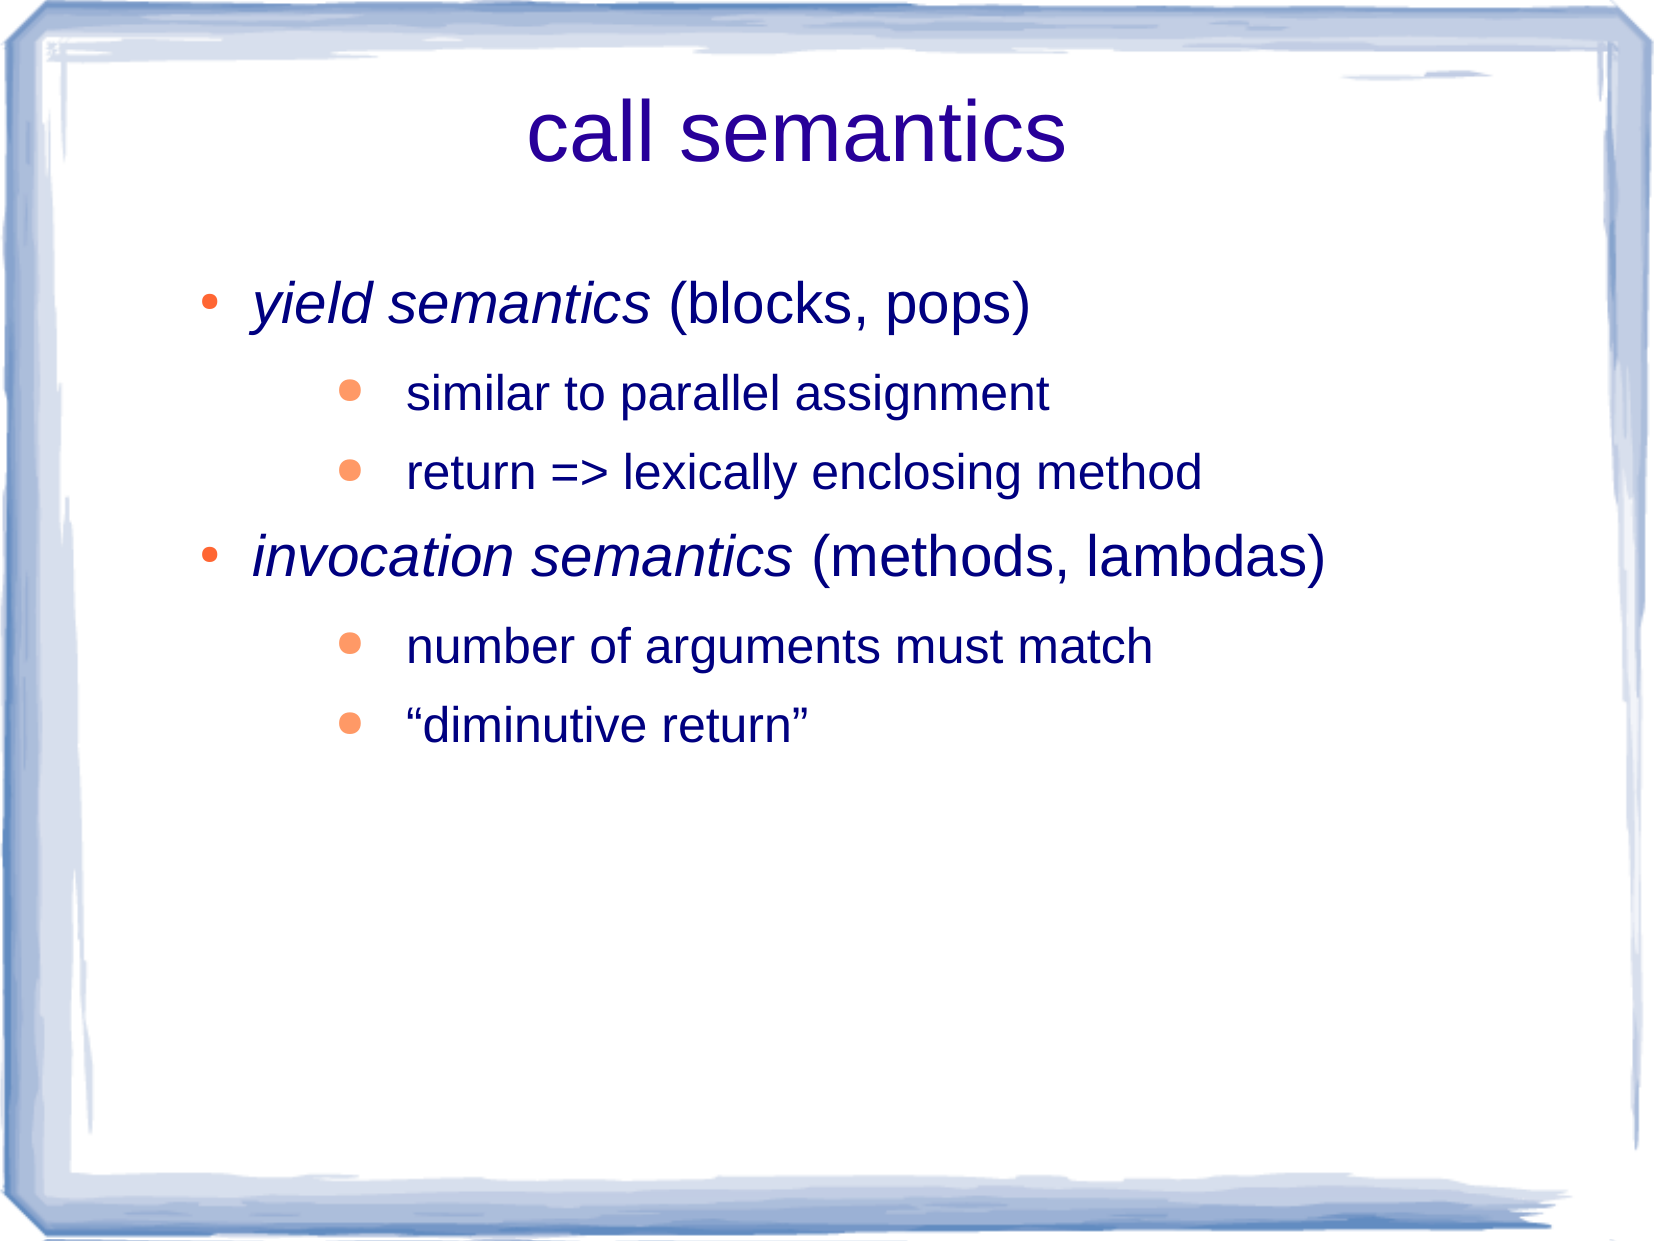

# call semantics
yield semantics (blocks, pops)
similar to parallel assignment
return => lexically enclosing method
invocation semantics (methods, lambdas)
number of arguments must match
“diminutive return”